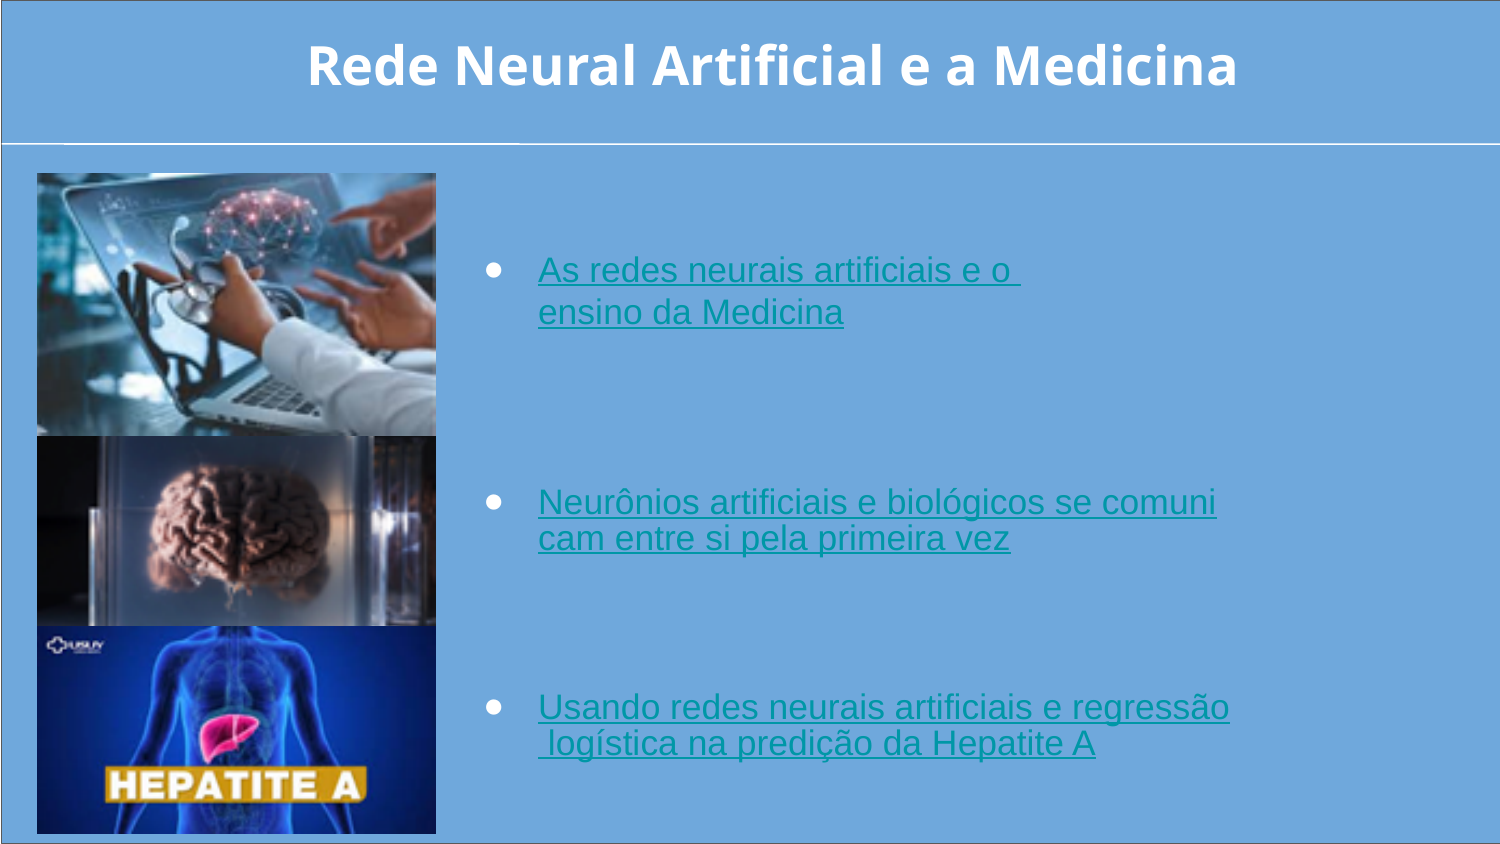

Rede Neural Artificial e a Medicina
ORIGEM
As redes neurais artificiais e o ensino da Medicina
Warren McCulloch
Walter Pitts
Como Surgiu a IA
A História da IA
Neurônios artificiais e biológicos se comunicam entre si pela primeira vez
Usando redes neurais artificiais e regressão logística na predição da Hepatite A